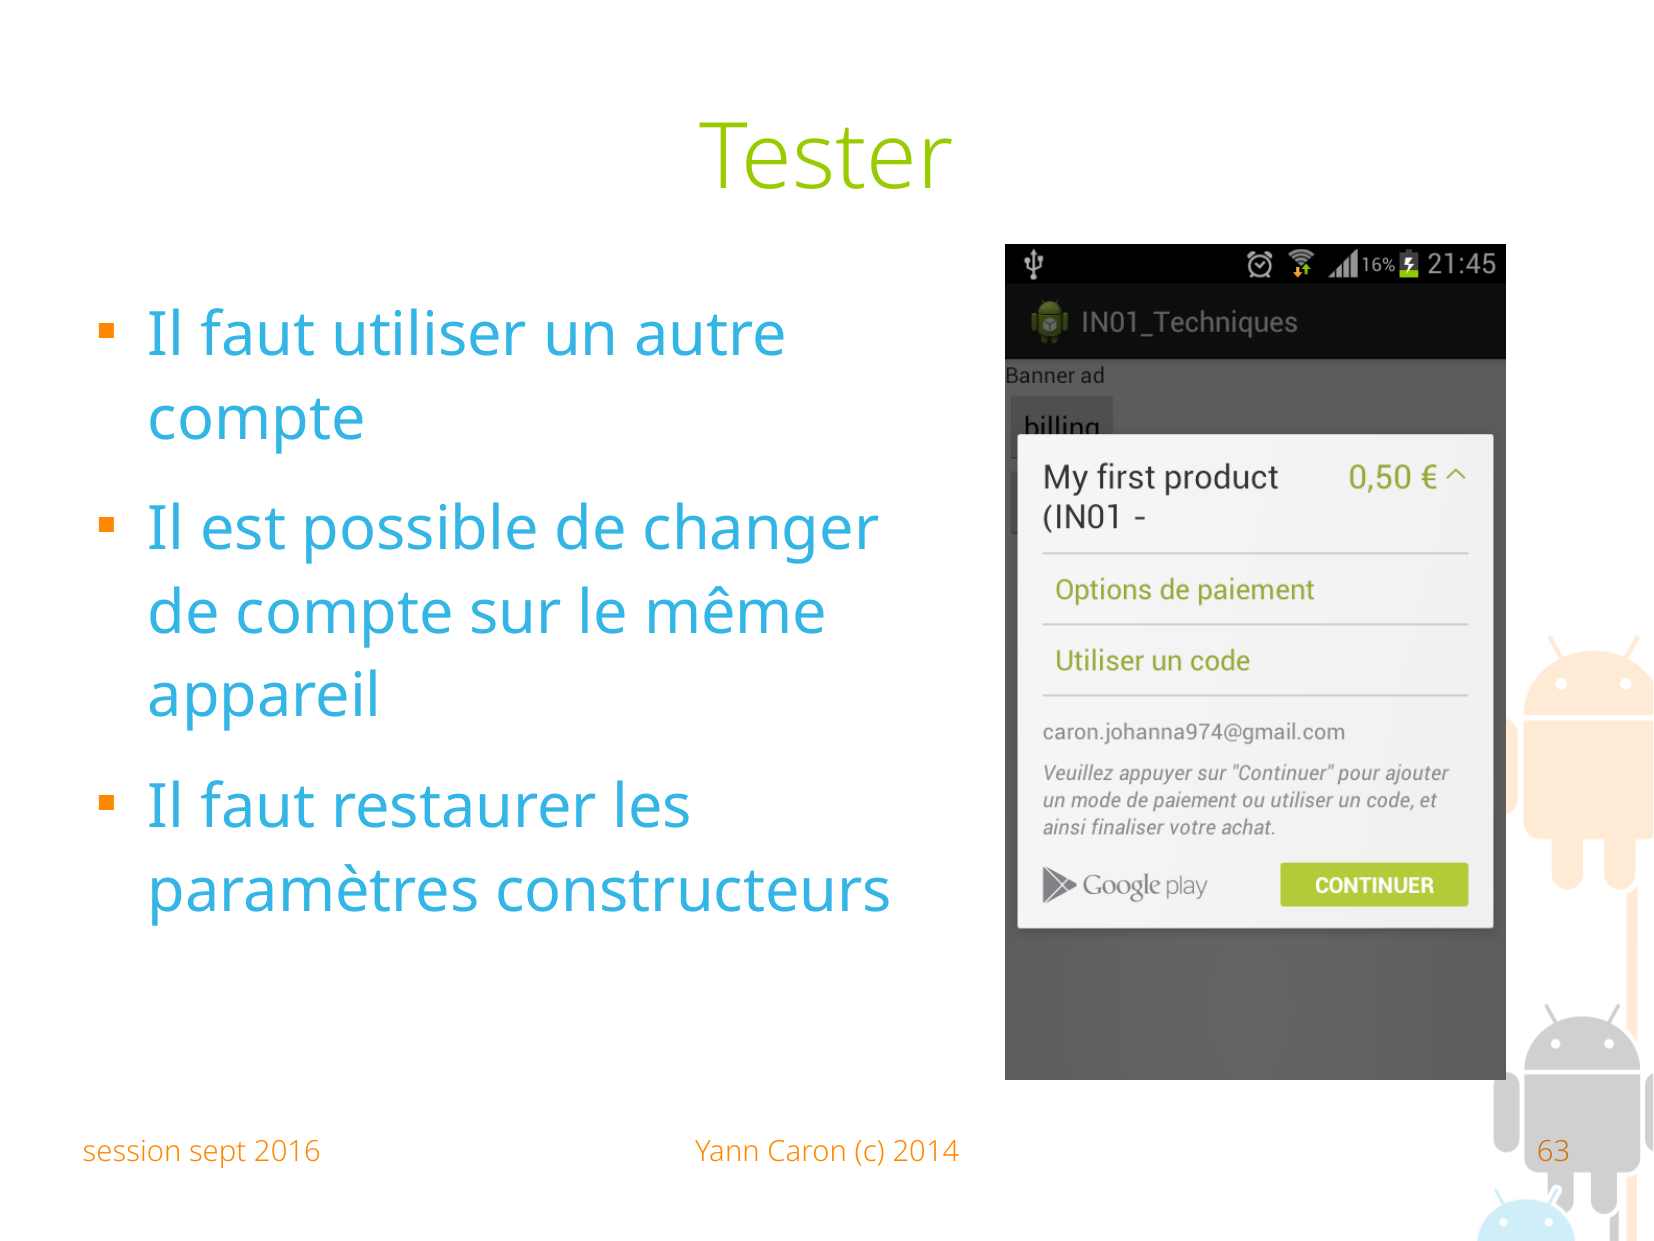

# Tester
Il faut utiliser un autre compte
Il est possible de changer de compte sur le même appareil
Il faut restaurer les paramètres constructeurs
session sept 2016
Yann Caron (c) 2014
63